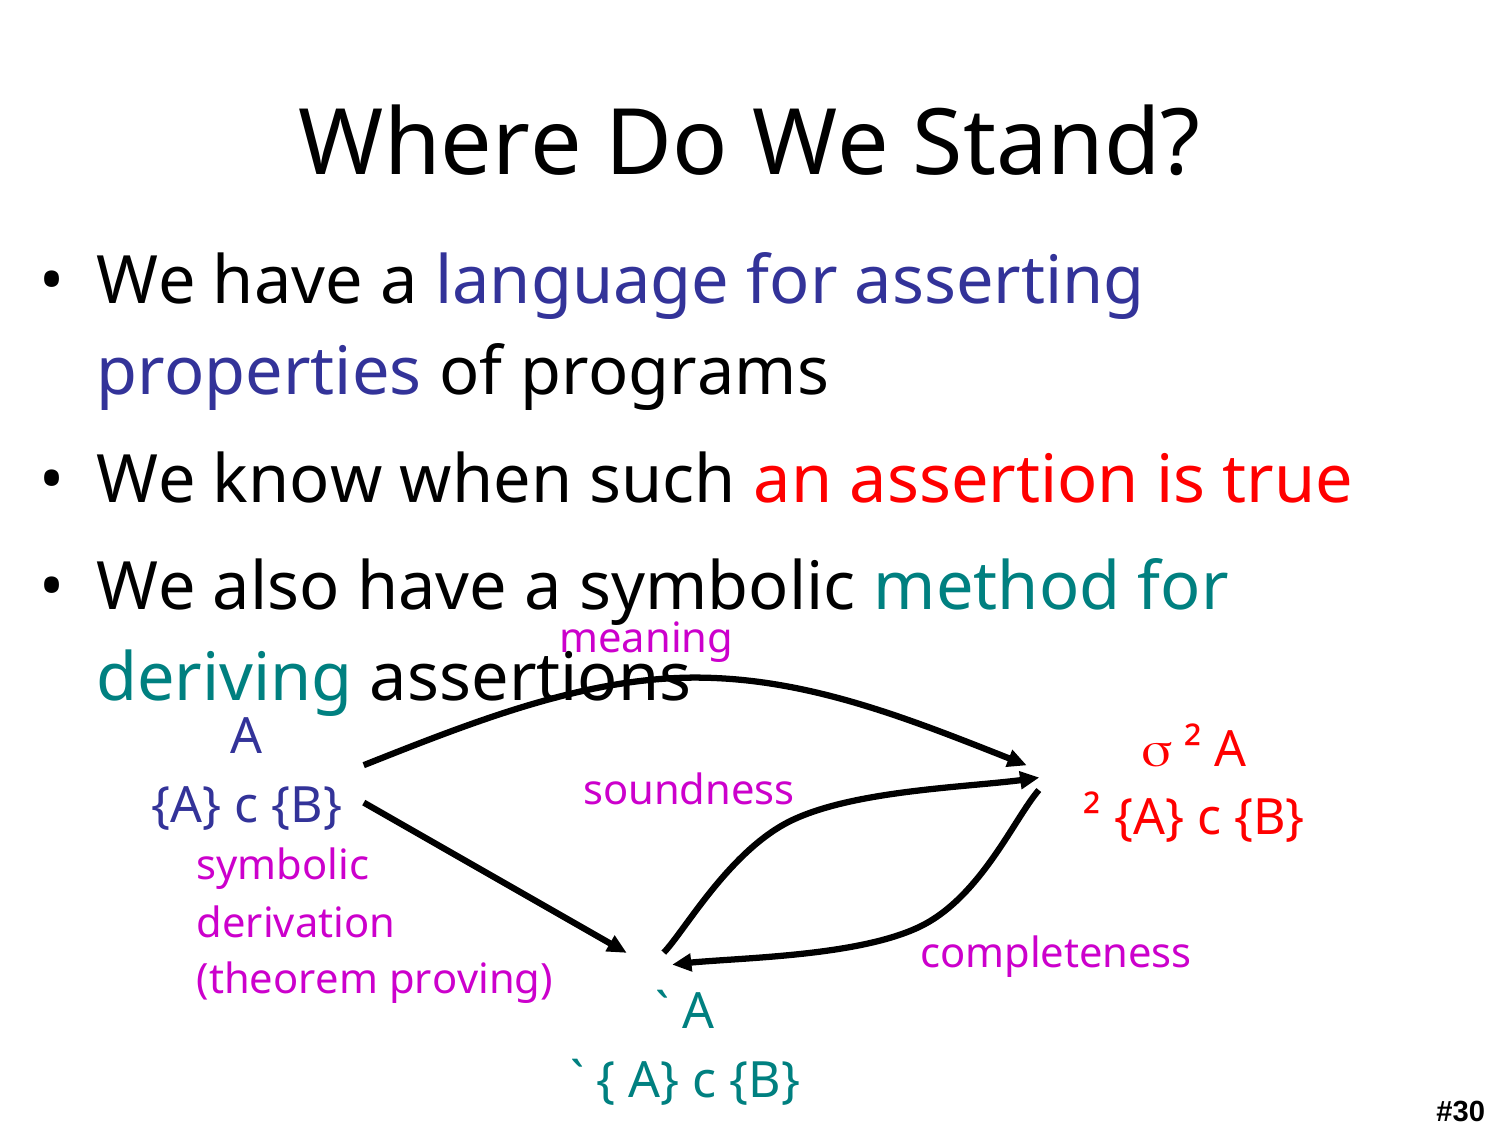

# Where Do We Stand?
We have a language for asserting properties of programs
We know when such an assertion is true
We also have a symbolic method for deriving assertions
meaning
A
{A} c {B}
 ² A
² {A} c {B}
soundness
symbolic
derivation
(theorem proving)
completeness
` A
` { A} c {B}
30